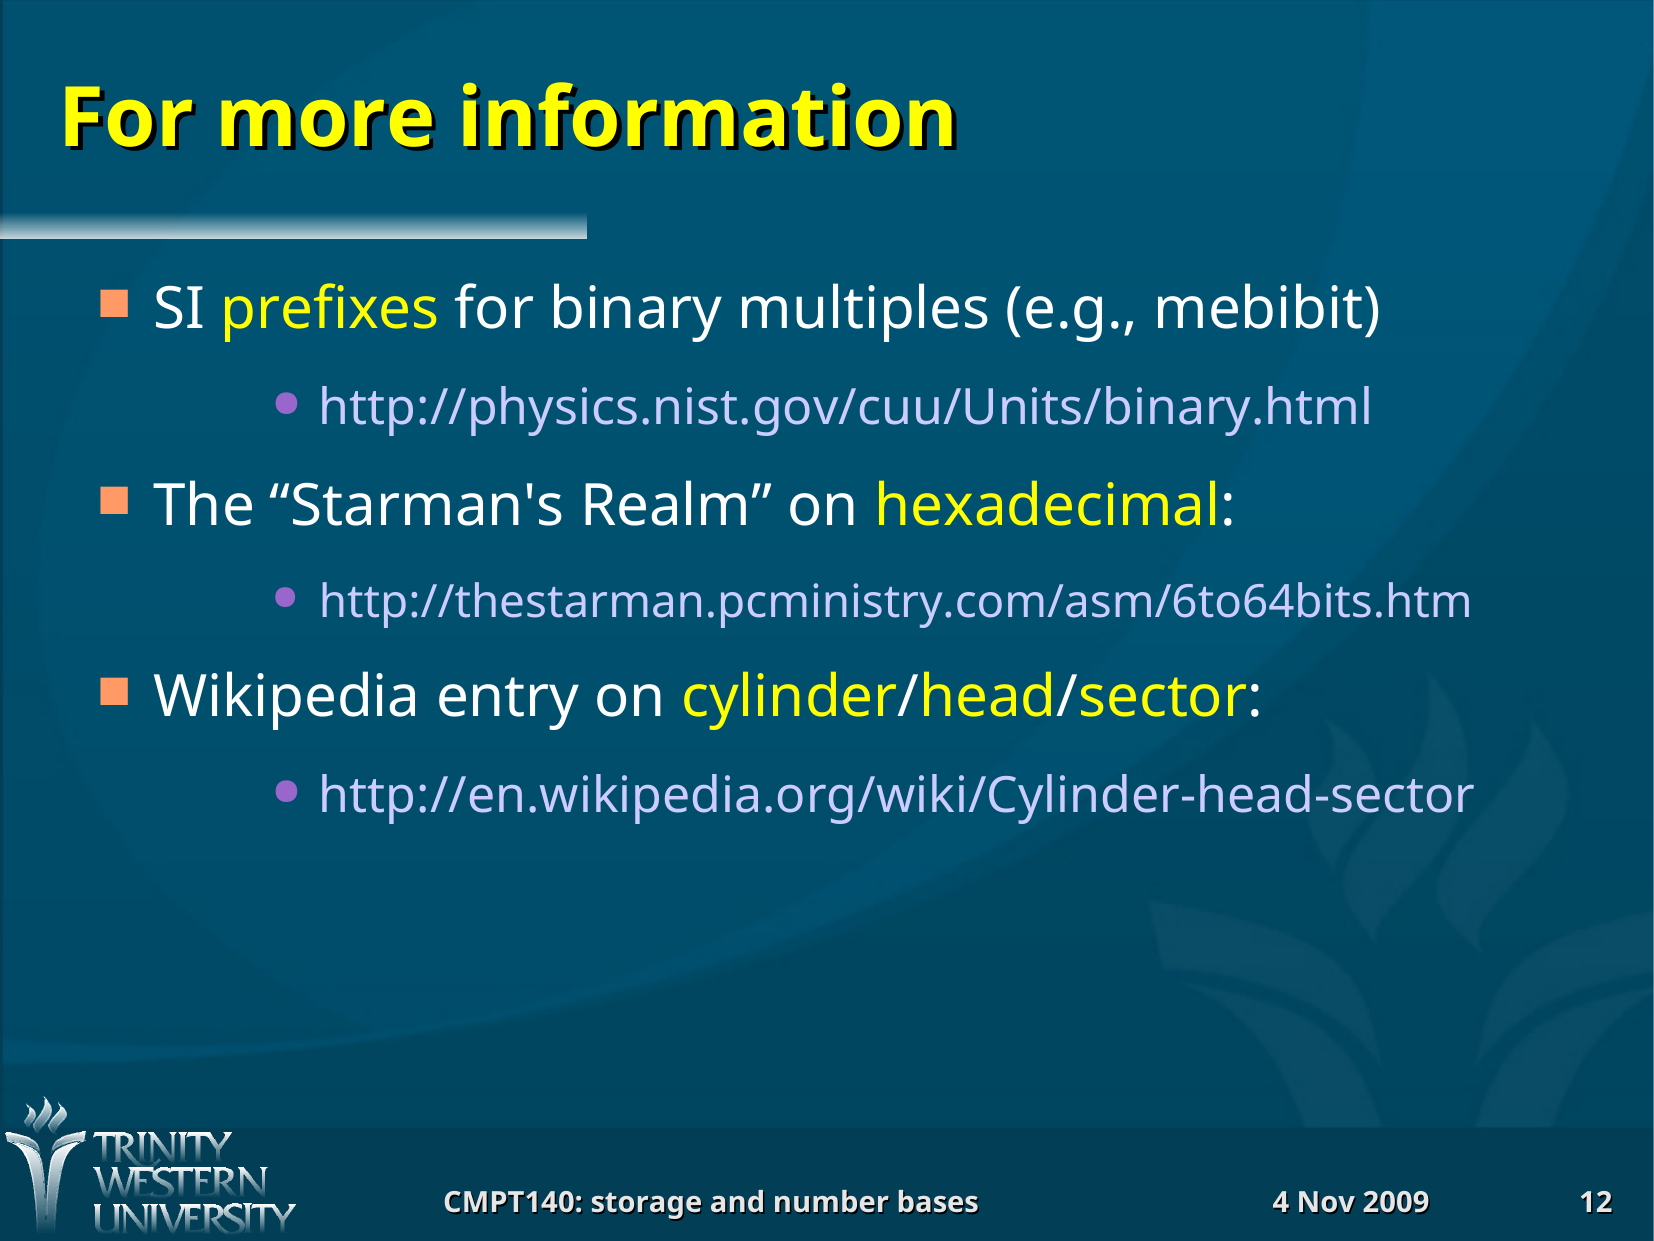

# For more information
SI prefixes for binary multiples (e.g., mebibit)
http://physics.nist.gov/cuu/Units/binary.html
The “Starman's Realm” on hexadecimal:
http://thestarman.pcministry.com/asm/6to64bits.htm
Wikipedia entry on cylinder/head/sector:
http://en.wikipedia.org/wiki/Cylinder-head-sector
CMPT140: storage and number bases
4 Nov 2009
12